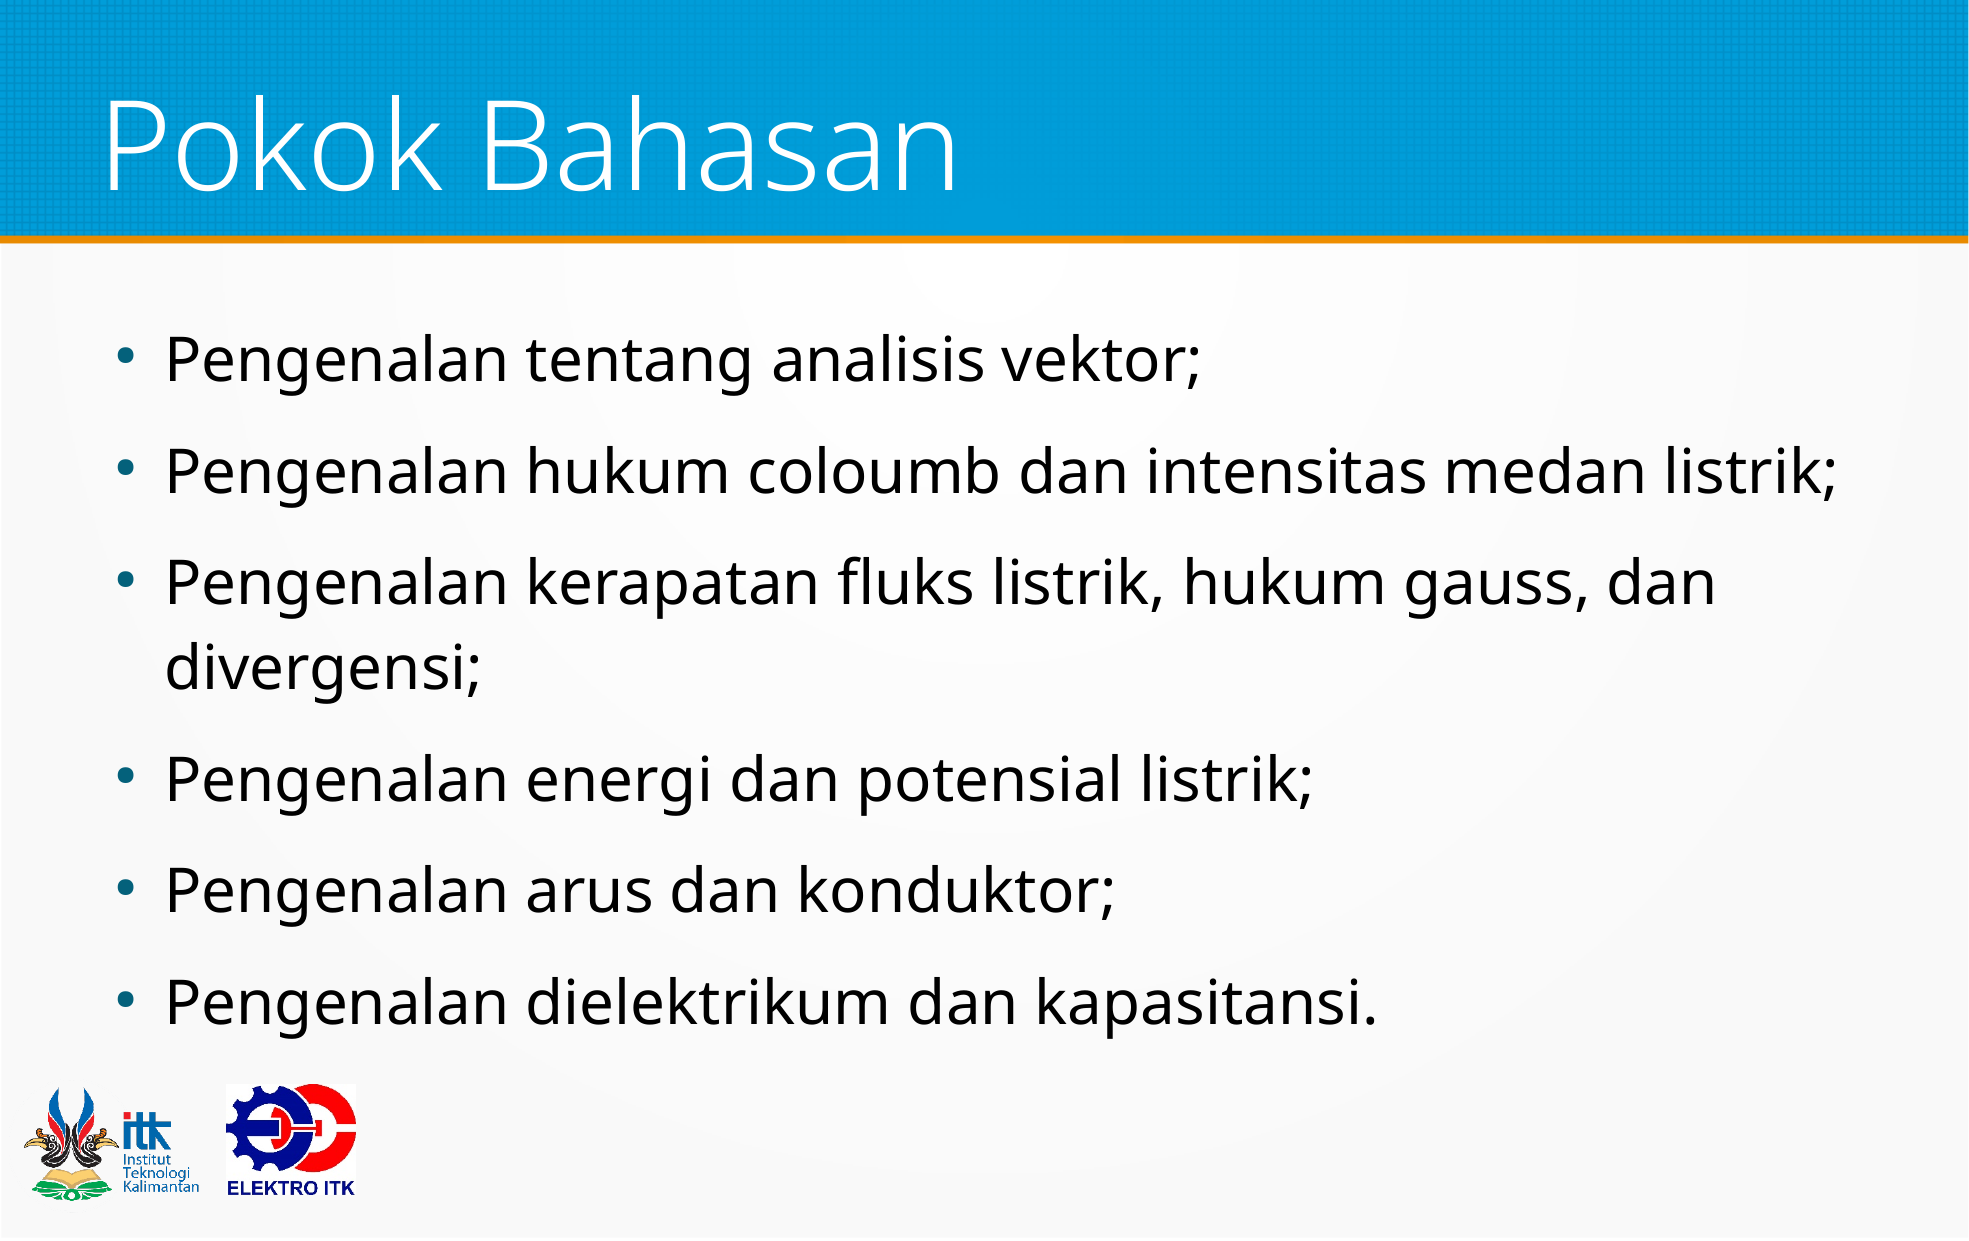

# Pokok Bahasan
Pengenalan tentang analisis vektor;
Pengenalan hukum coloumb dan intensitas medan listrik;
Pengenalan kerapatan fluks listrik, hukum gauss, dan divergensi;
Pengenalan energi dan potensial listrik;
Pengenalan arus dan konduktor;
Pengenalan dielektrikum dan kapasitansi.